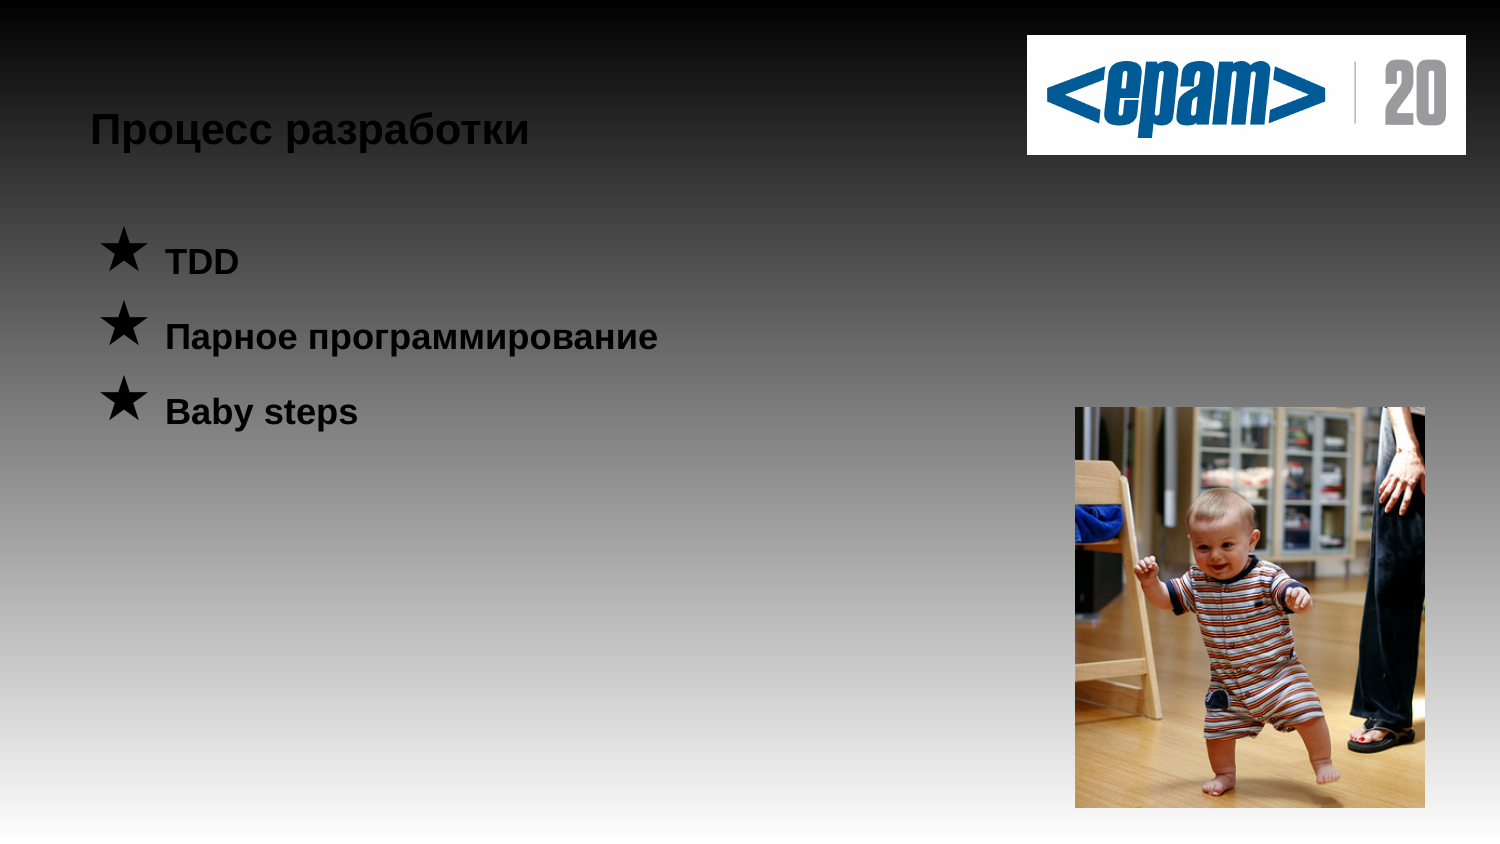

# Процесс разработки
TDD
Парное программирование
Baby steps